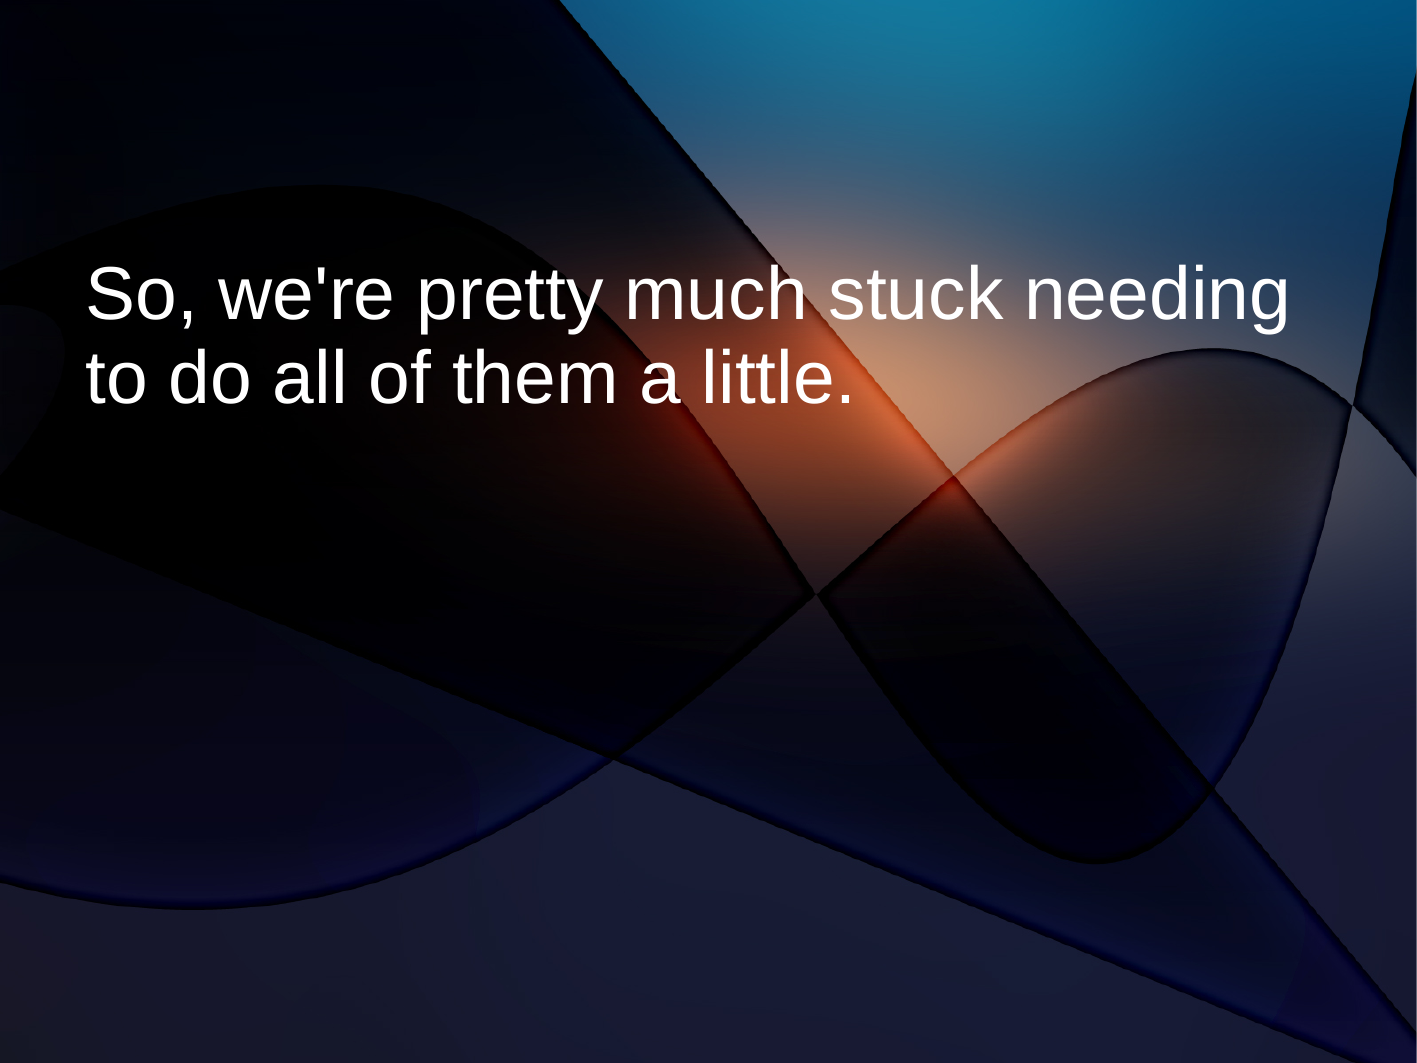

So, we're pretty much stuck needing to do all of them a little.